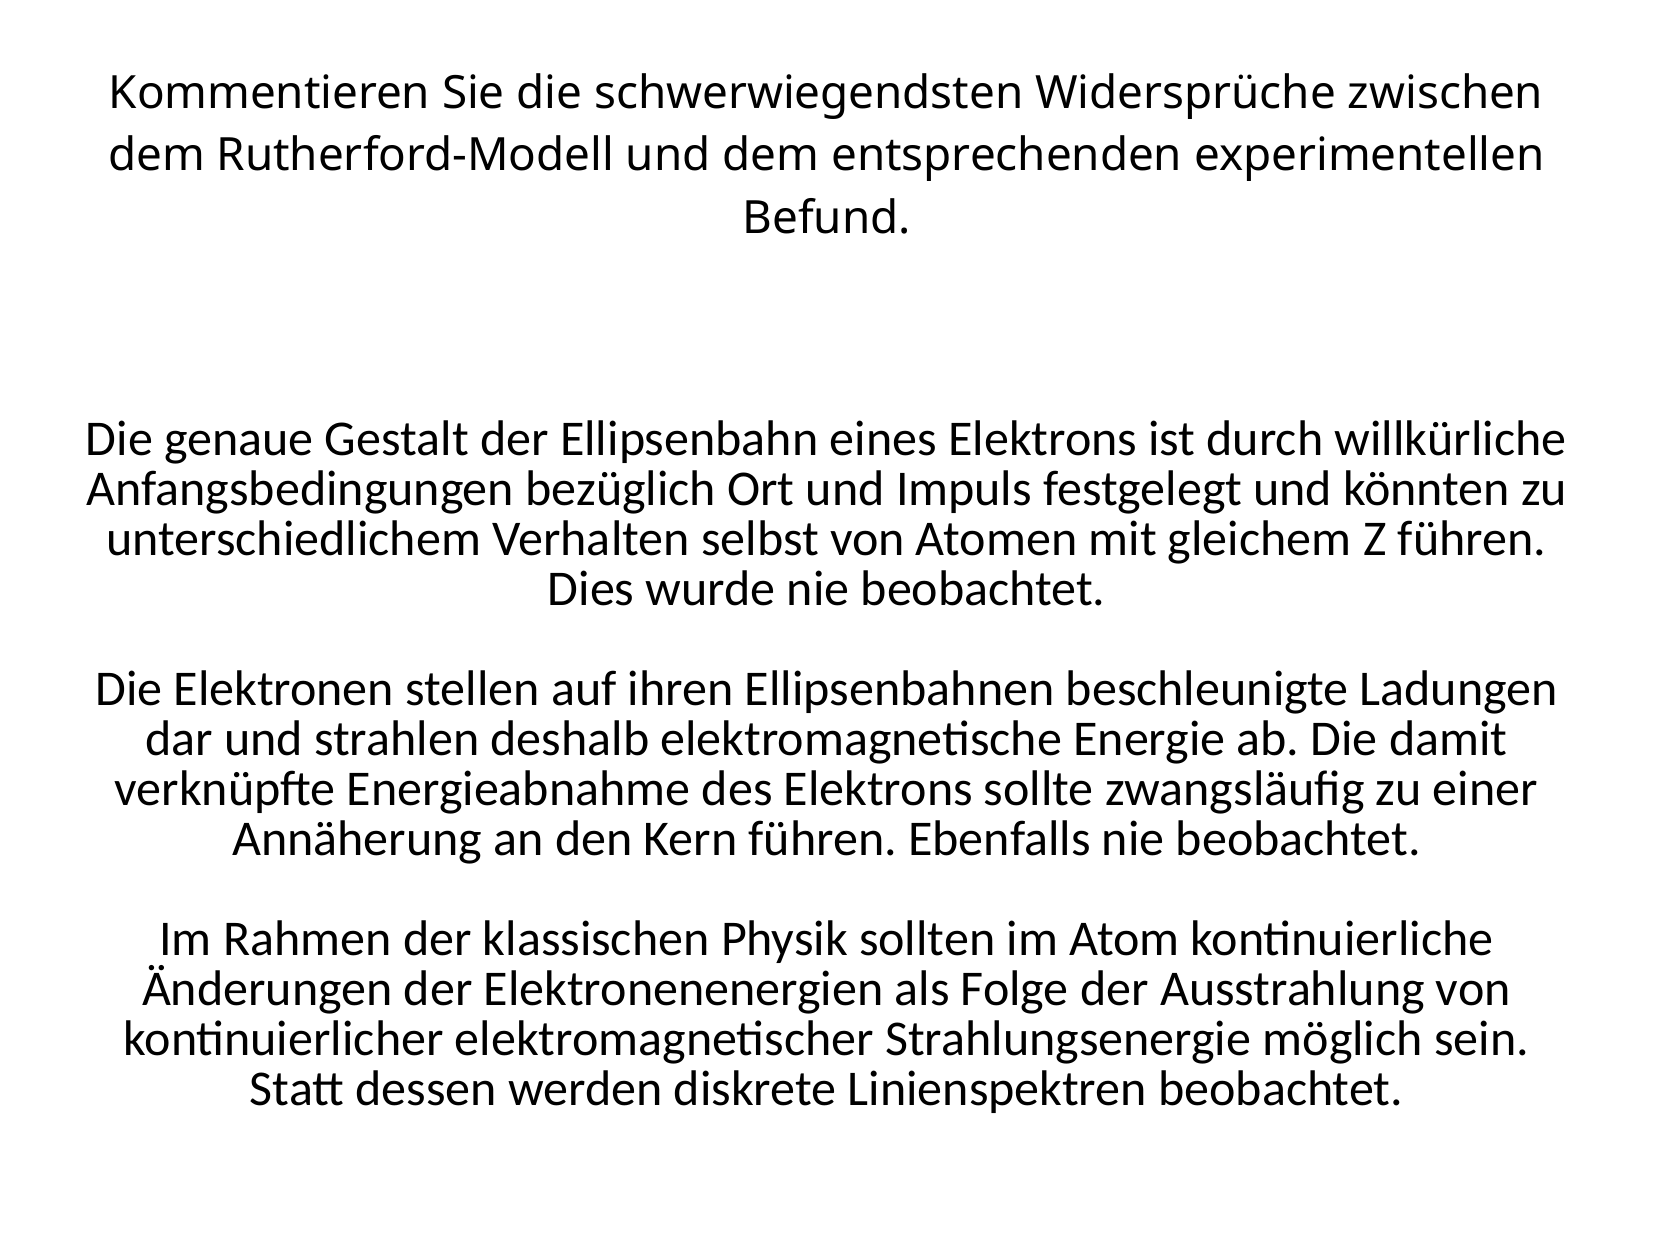

# Kommentieren Sie die schwerwiegendsten Widersprüche zwischen dem Rutherford-Modell und dem entsprechenden experimentellen Befund.
Die genaue Gestalt der Ellipsenbahn eines Elektrons ist durch willkürliche Anfangsbedingungen bezüglich Ort und Impuls festgelegt und könnten zu unterschiedlichem Verhalten selbst von Atomen mit gleichem Z führen. Dies wurde nie beobachtet.
Die Elektronen stellen auf ihren Ellipsenbahnen beschleunigte Ladungen dar und strahlen deshalb elektromagnetische Energie ab. Die damit verknüpfte Energieabnahme des Elektrons sollte zwangsläufig zu einer Annäherung an den Kern führen. Ebenfalls nie beobachtet.
Im Rahmen der klassischen Physik sollten im Atom kontinuierliche Änderungen der Elektronenenergien als Folge der Ausstrahlung von kontinuierlicher elektromagnetischer Strahlungsenergie möglich sein. Statt dessen werden diskrete Linienspektren beobachtet.